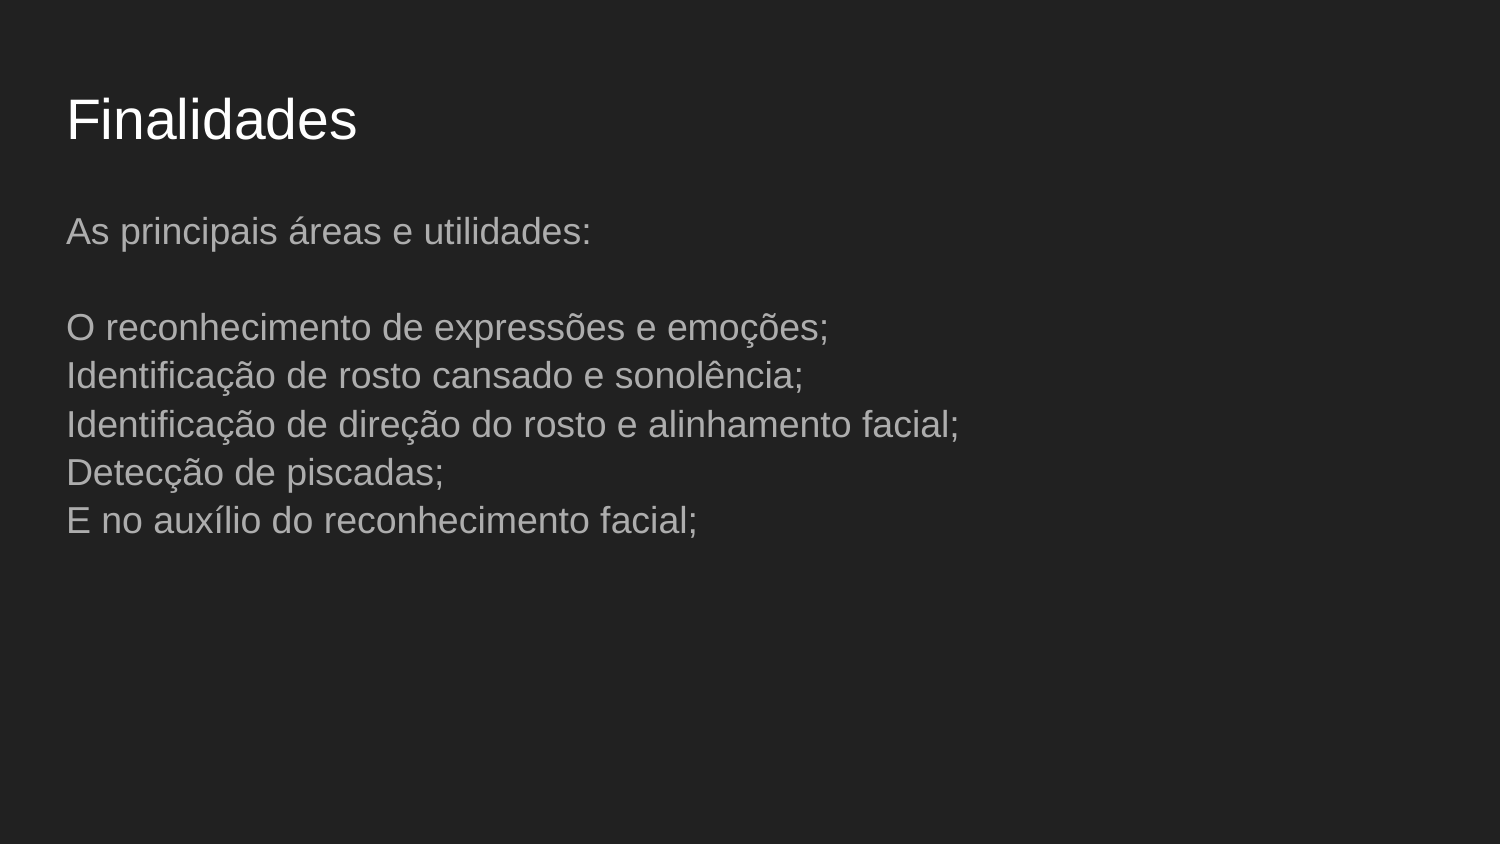

# Finalidades
As principais áreas e utilidades:
O reconhecimento de expressões e emoções;
Identificação de rosto cansado e sonolência;
Identificação de direção do rosto e alinhamento facial;
Detecção de piscadas;
E no auxílio do reconhecimento facial;